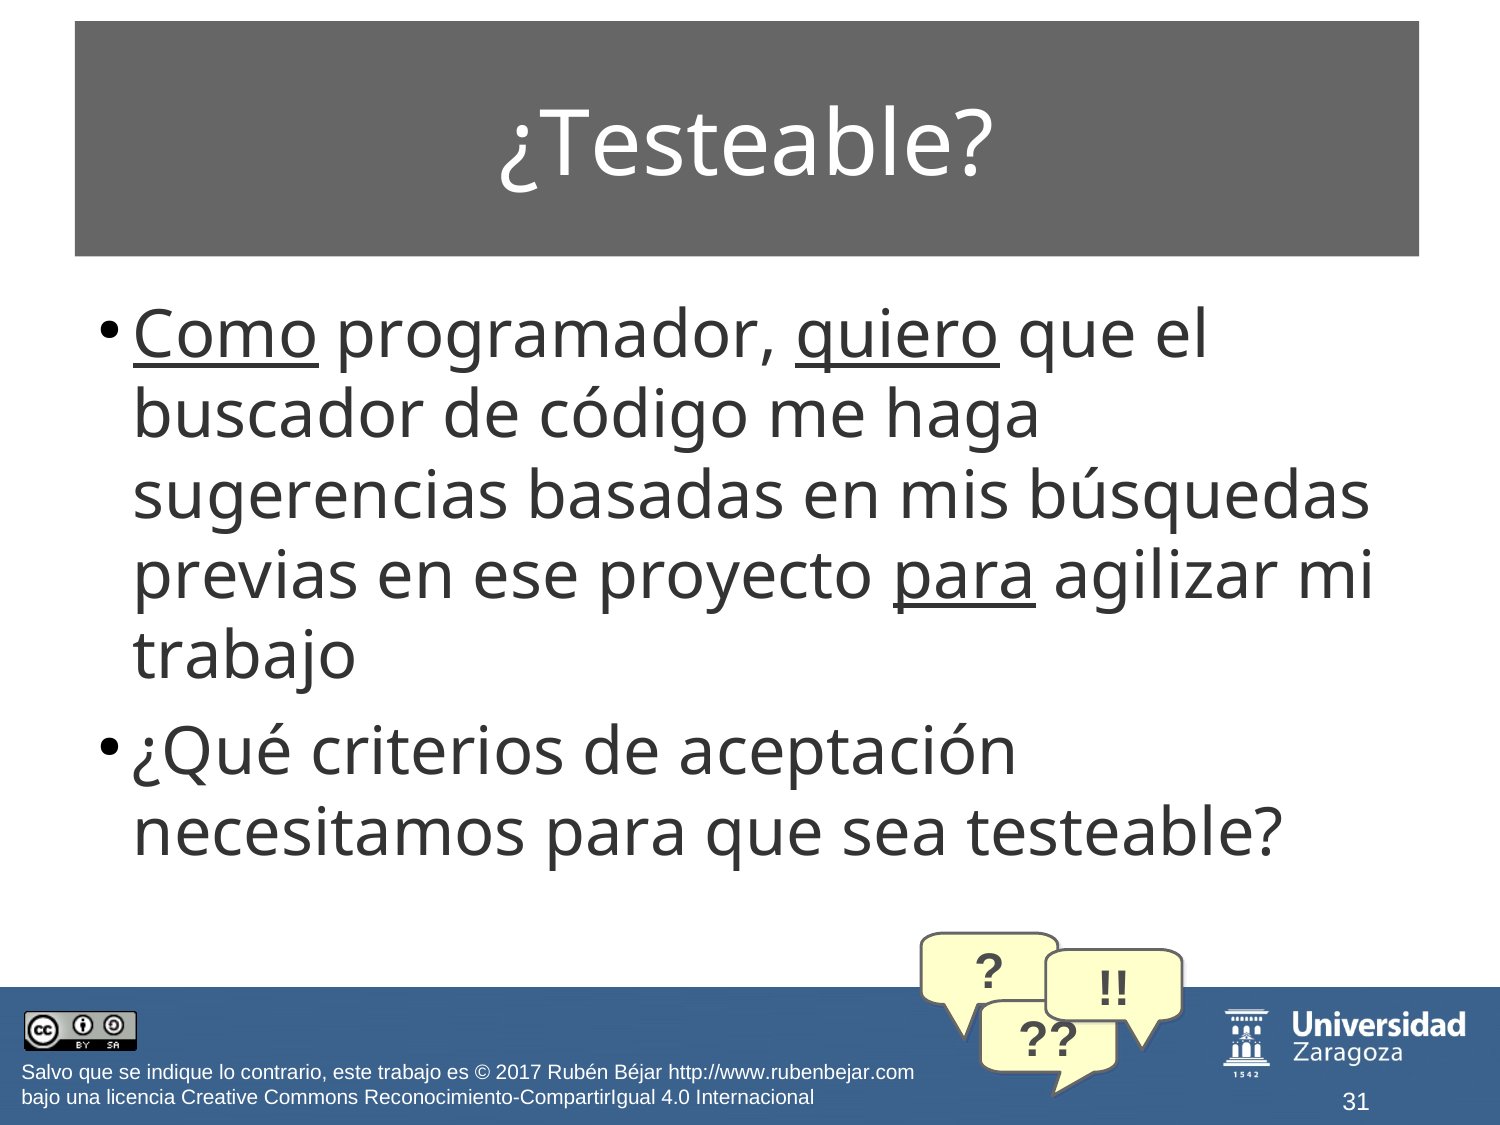

# ¿Testeable?
Como programador, quiero que el buscador de código me haga sugerencias basadas en mis búsquedas previas en ese proyecto para agilizar mi trabajo
¿Qué criterios de aceptación necesitamos para que sea testeable?
?
!!
??